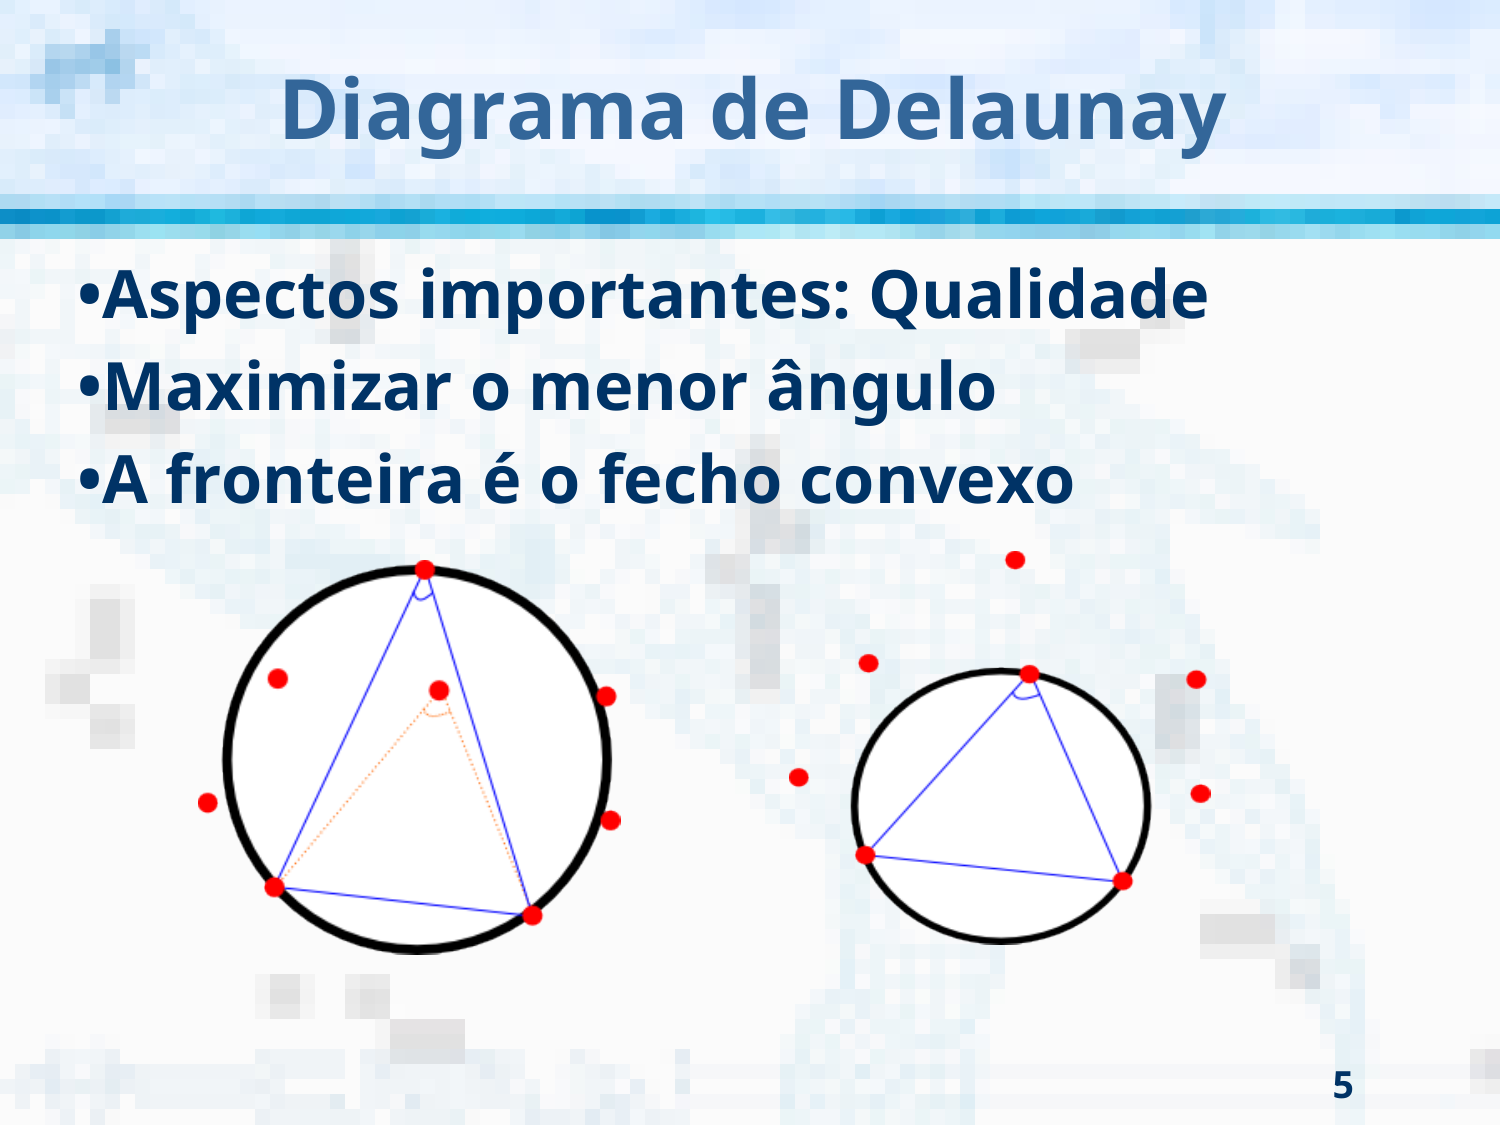

Diagrama de Delaunay
•Aspectos importantes: Qualidade
•Maximizar o menor ângulo
•A fronteira é o fecho convexo